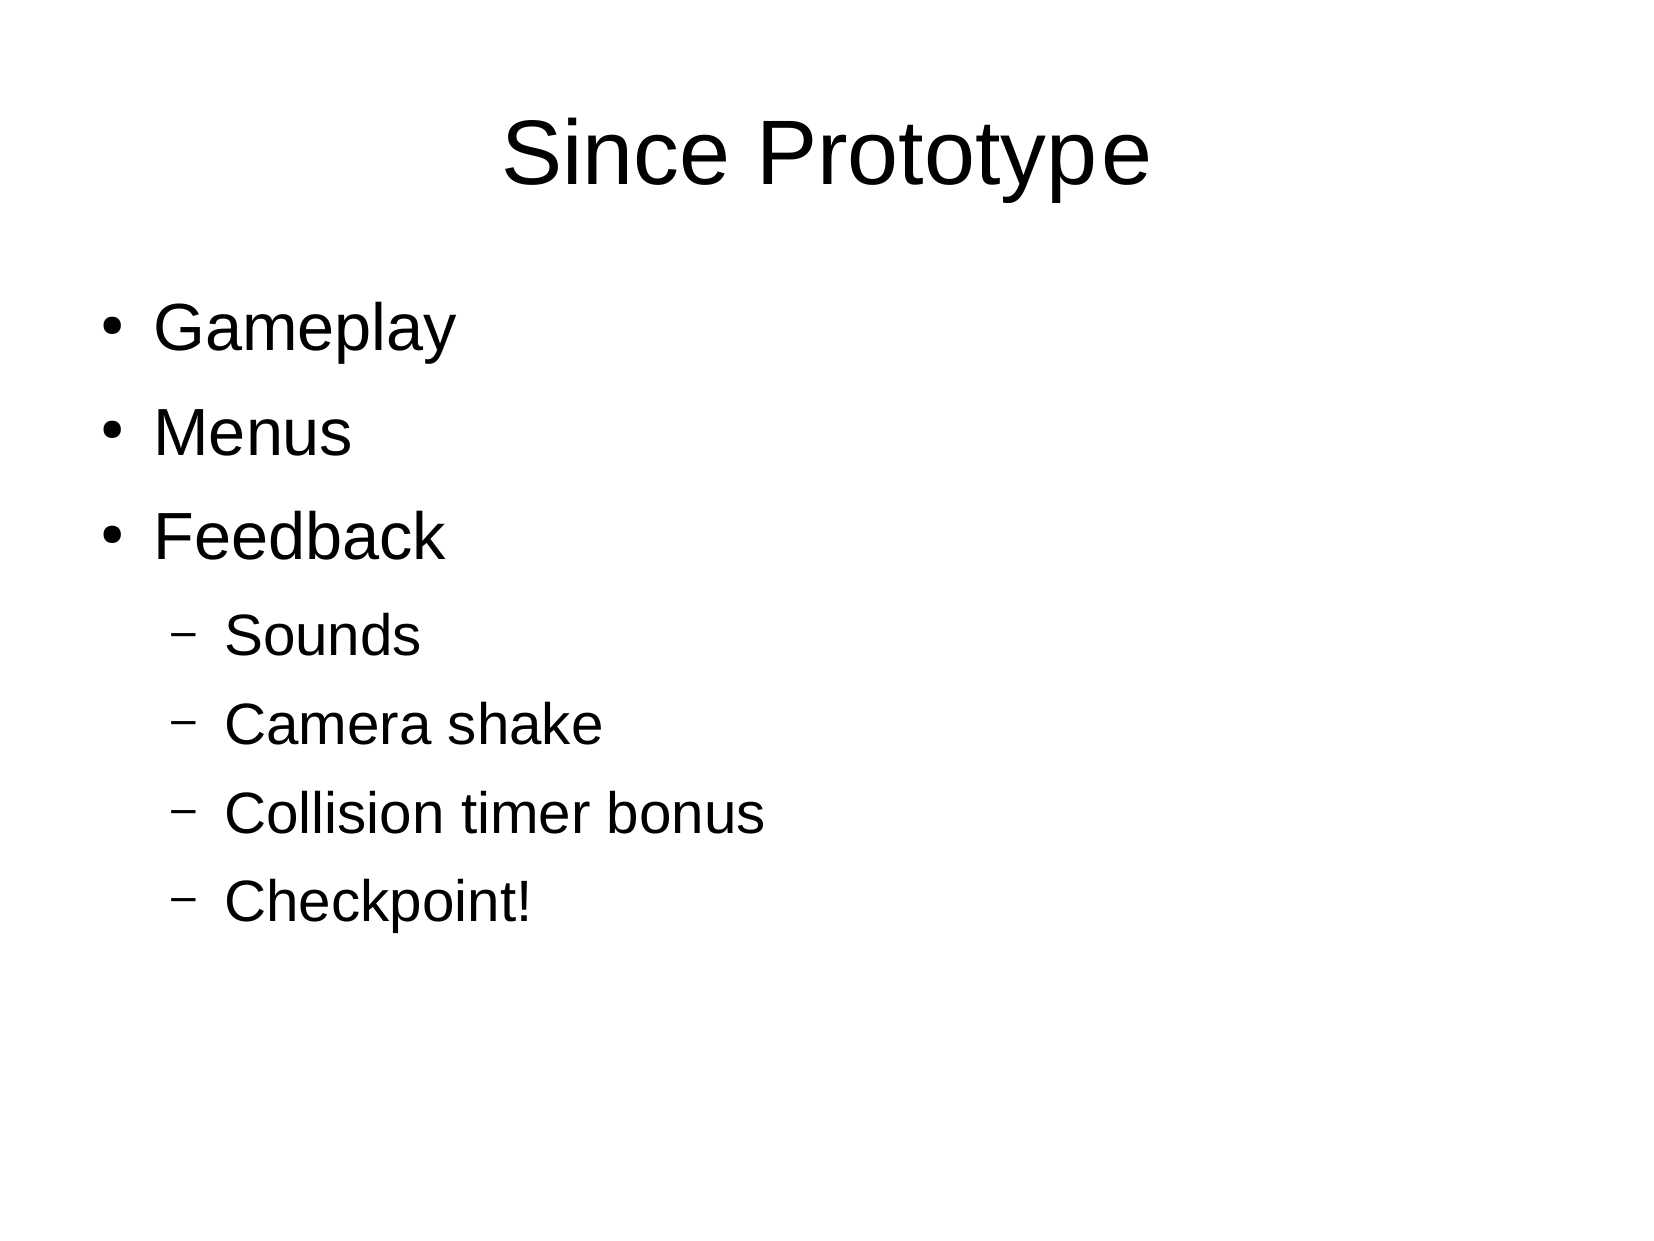

# Since Prototyp	e
Gameplay
Menus
Feedback
Sounds
Camera shake
Collision timer bonus
Checkpoint!